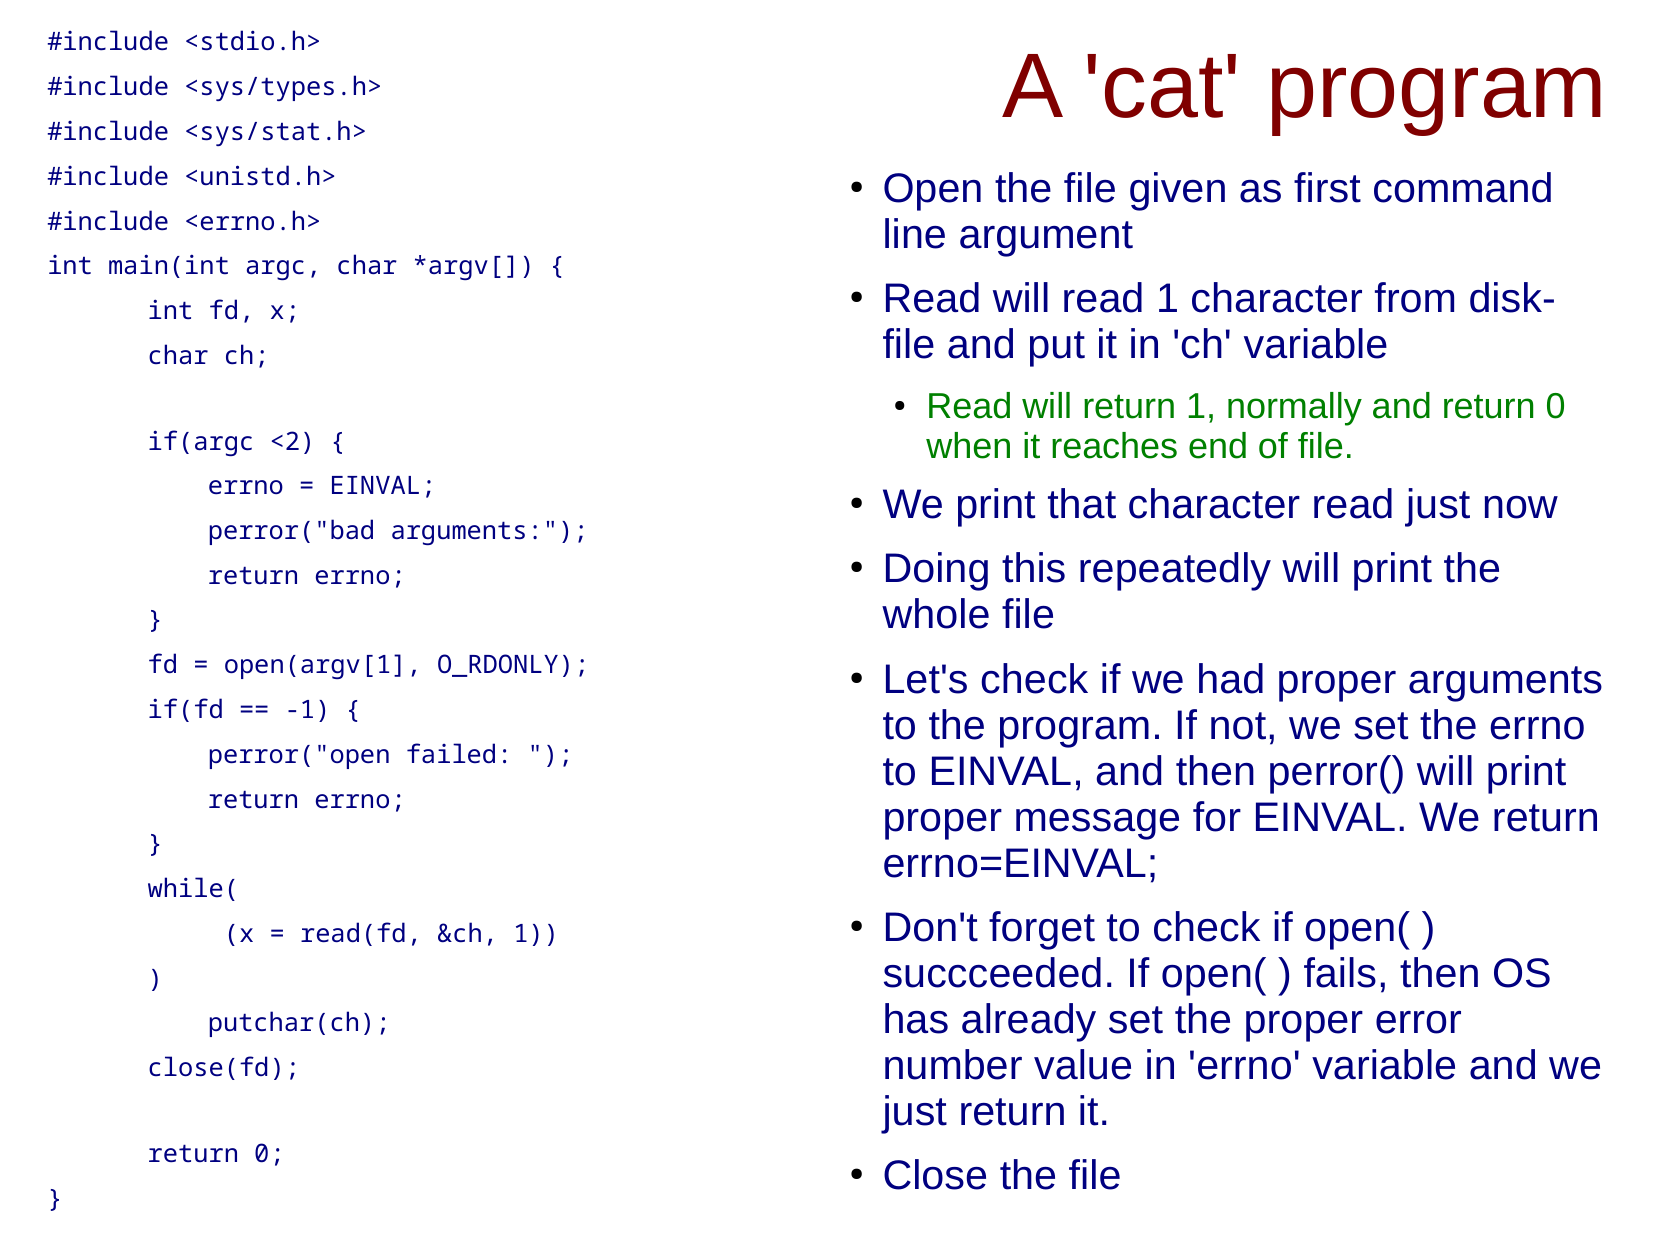

# A 'cat' program
#include <stdio.h>
#include <sys/types.h>
#include <sys/stat.h>
#include <unistd.h>
#include <errno.h>
int main(int argc, char *argv[]) {
int fd, x;
char ch;
if(argc <2) {
errno = EINVAL;
perror("bad arguments:");
return errno;
}
fd = open(argv[1], O_RDONLY);
if(fd == -1) {
perror("open failed: ");
return errno;
}
while(
 (x = read(fd, &ch, 1))
)
putchar(ch);
close(fd);
return 0;
}
Open the file given as first command line argument
Read will read 1 character from disk-file and put it in 'ch' variable
Read will return 1, normally and return 0 when it reaches end of file.
We print that character read just now
Doing this repeatedly will print the whole file
Let's check if we had proper arguments to the program. If not, we set the errno to EINVAL, and then perror() will print proper message for EINVAL. We return errno=EINVAL;
Don't forget to check if open( ) succceeded. If open( ) fails, then OS has already set the proper error number value in 'errno' variable and we just return it.
Close the file